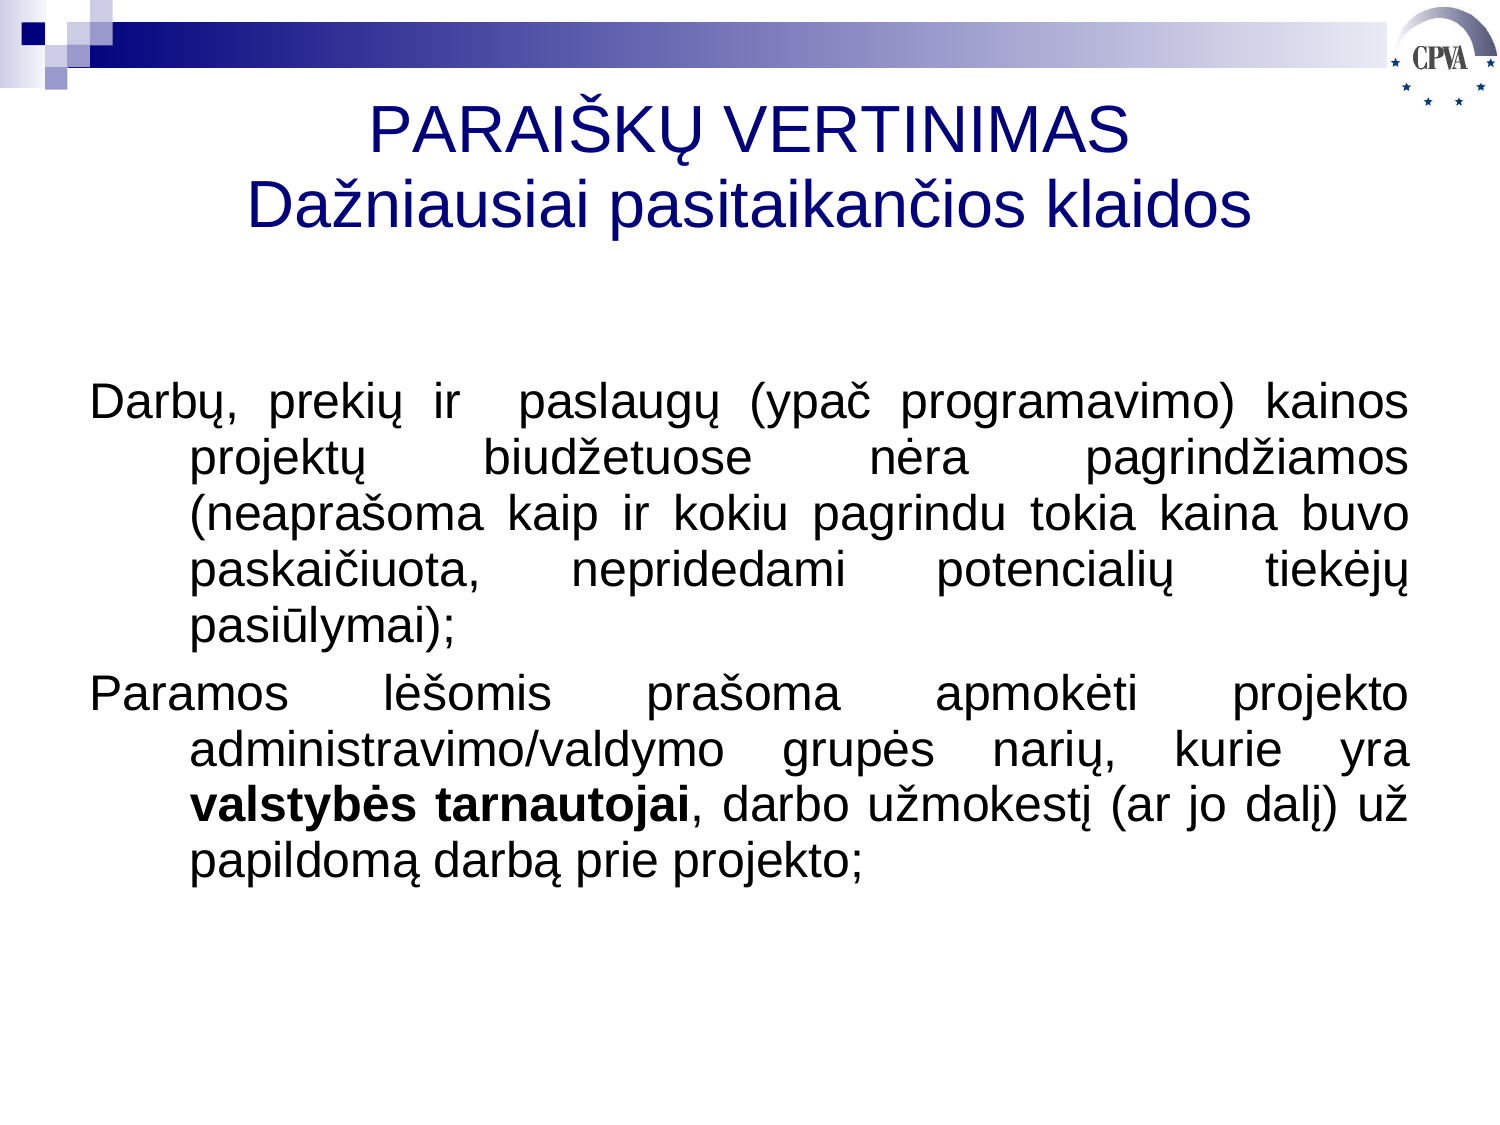

# PARAIŠKŲ VERTINIMAS Dažniausiai pasitaikančios klaidos
Darbų, prekių ir paslaugų (ypač programavimo) kainos projektų biudžetuose nėra pagrindžiamos (neaprašoma kaip ir kokiu pagrindu tokia kaina buvo paskaičiuota, nepridedami potencialių tiekėjų pasiūlymai);
Paramos lėšomis prašoma apmokėti projekto administravimo/valdymo grupės narių, kurie yra valstybės tarnautojai, darbo užmokestį (ar jo dalį) už papildomą darbą prie projekto;